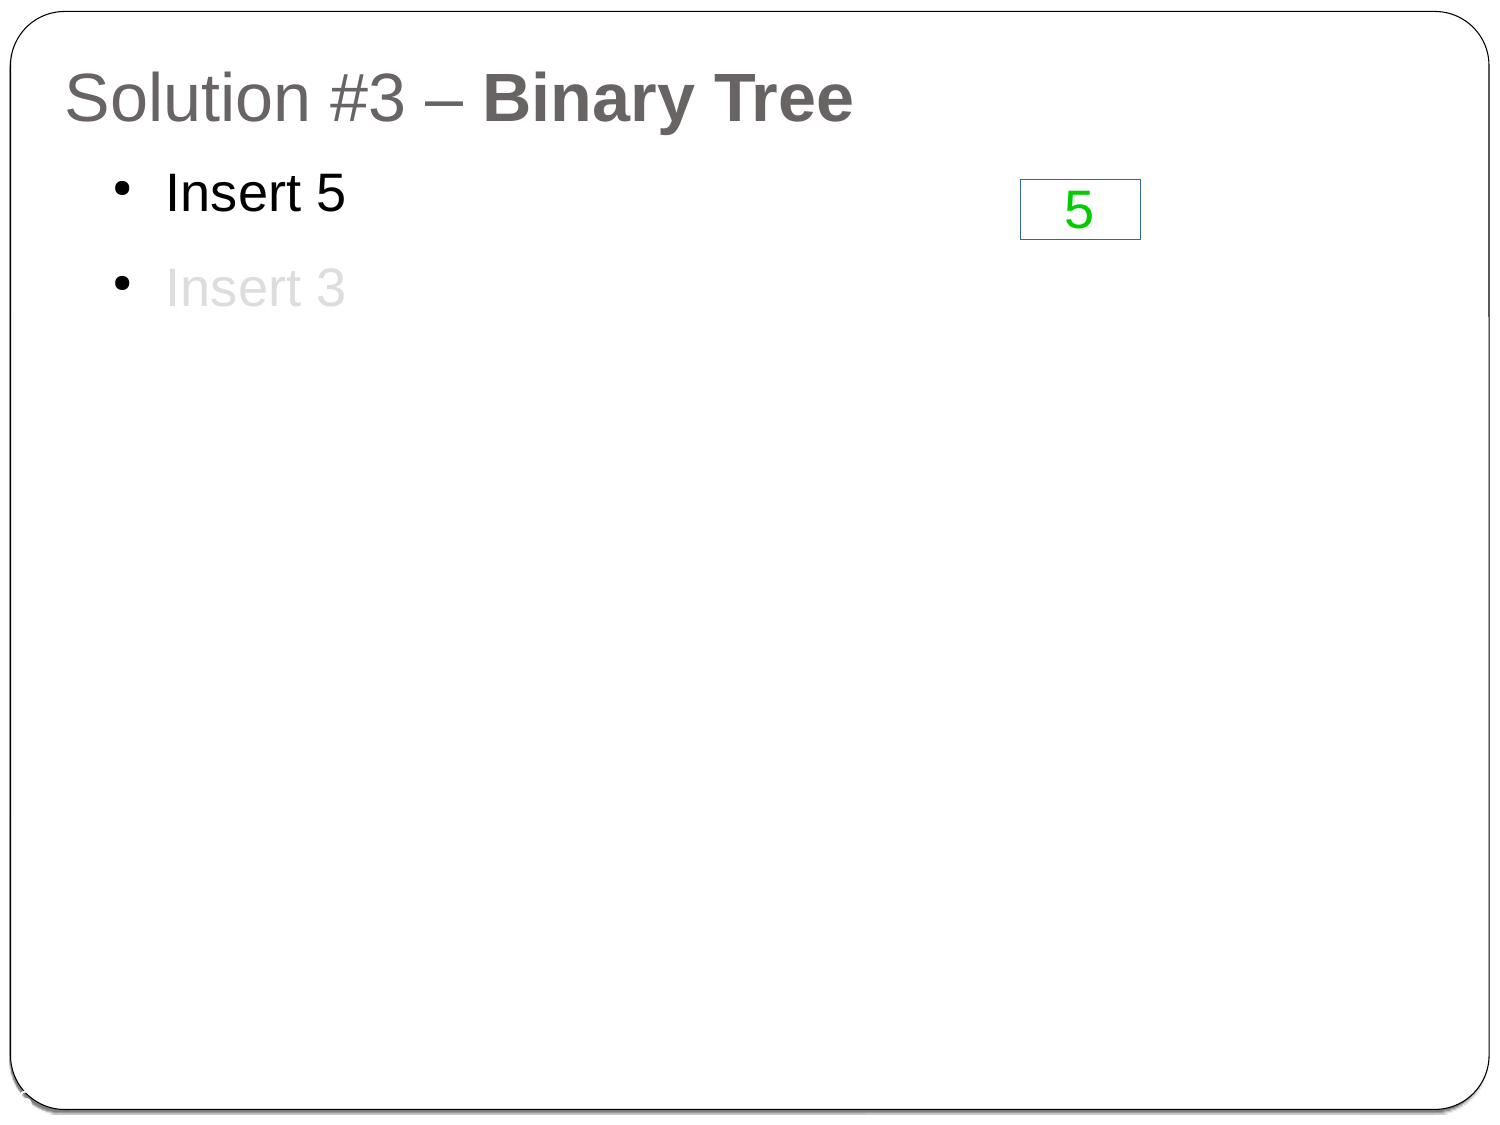

# Solution #3 – Binary Tree
Insert 5
Insert 3
5